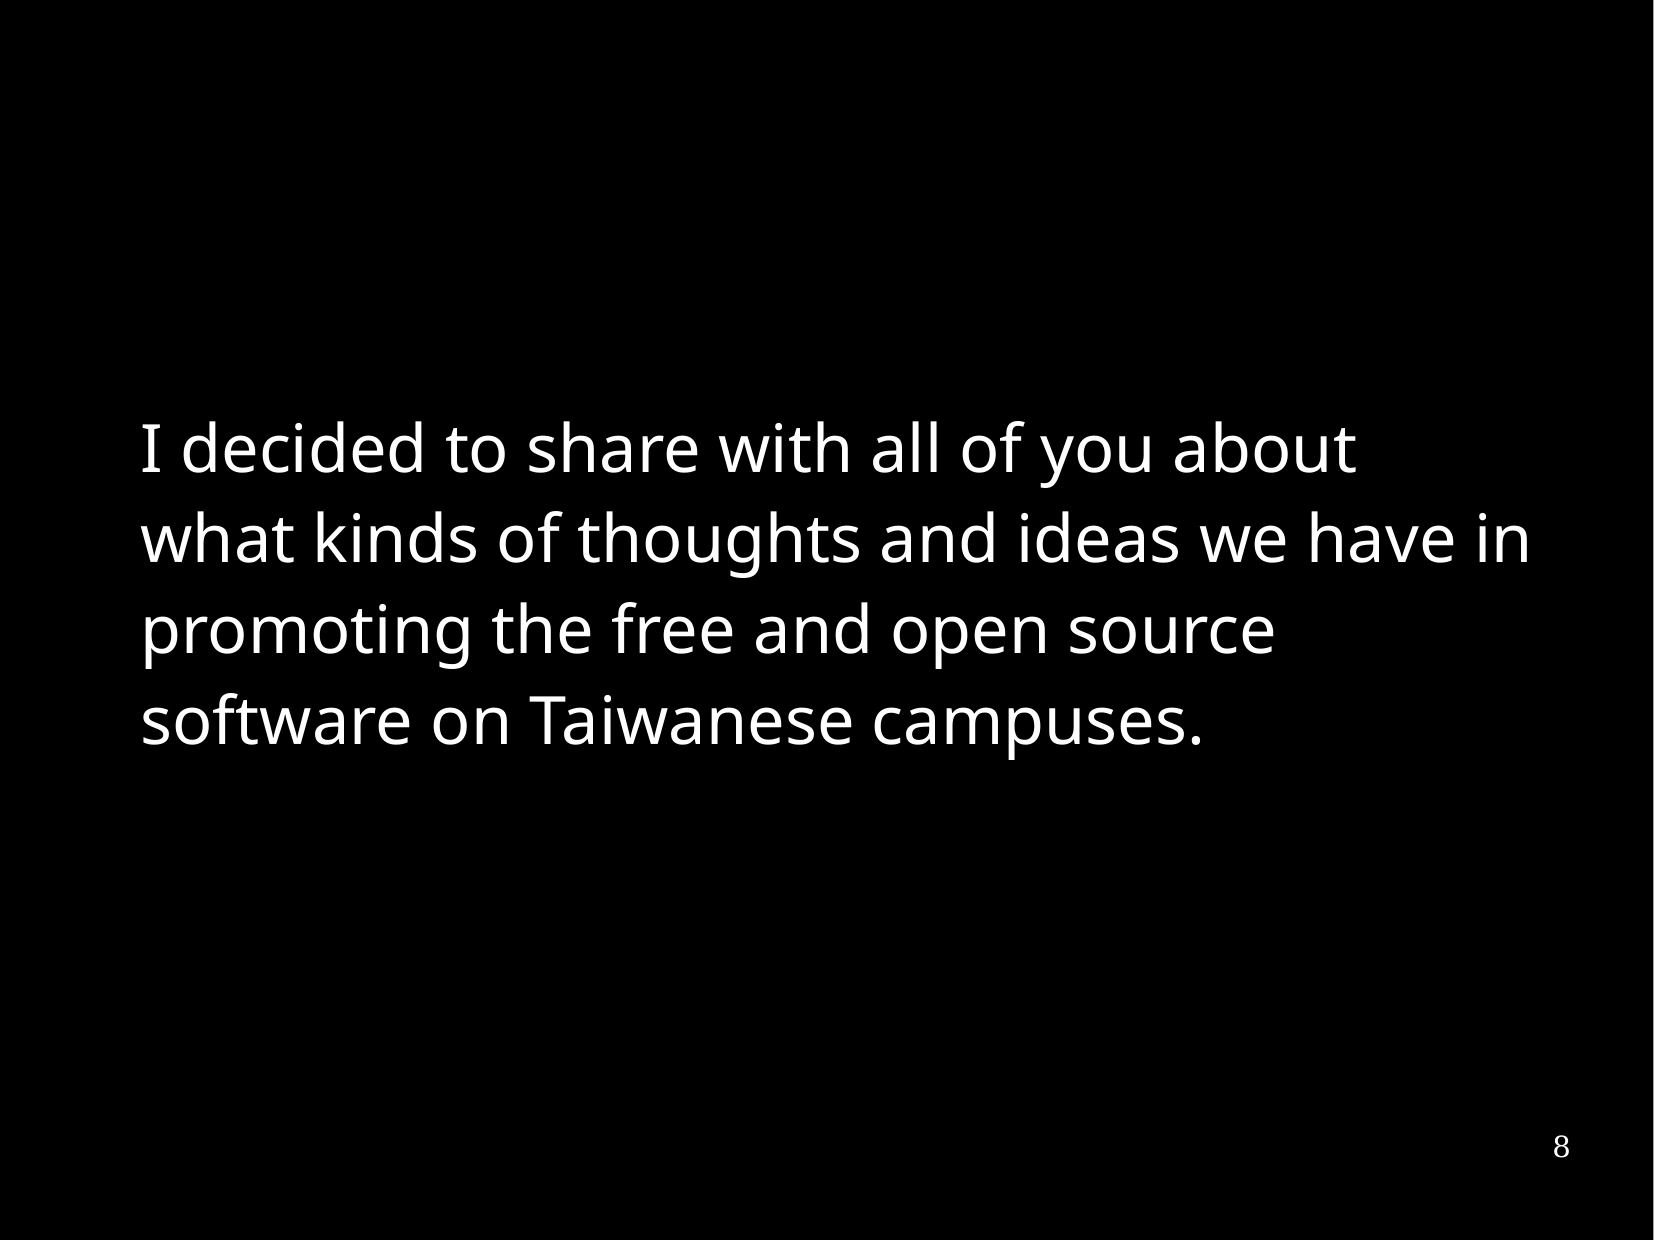

I decided to share with all of you about
what kinds of thoughts and ideas we have in promoting the free and open source
software on Taiwanese campuses.
8